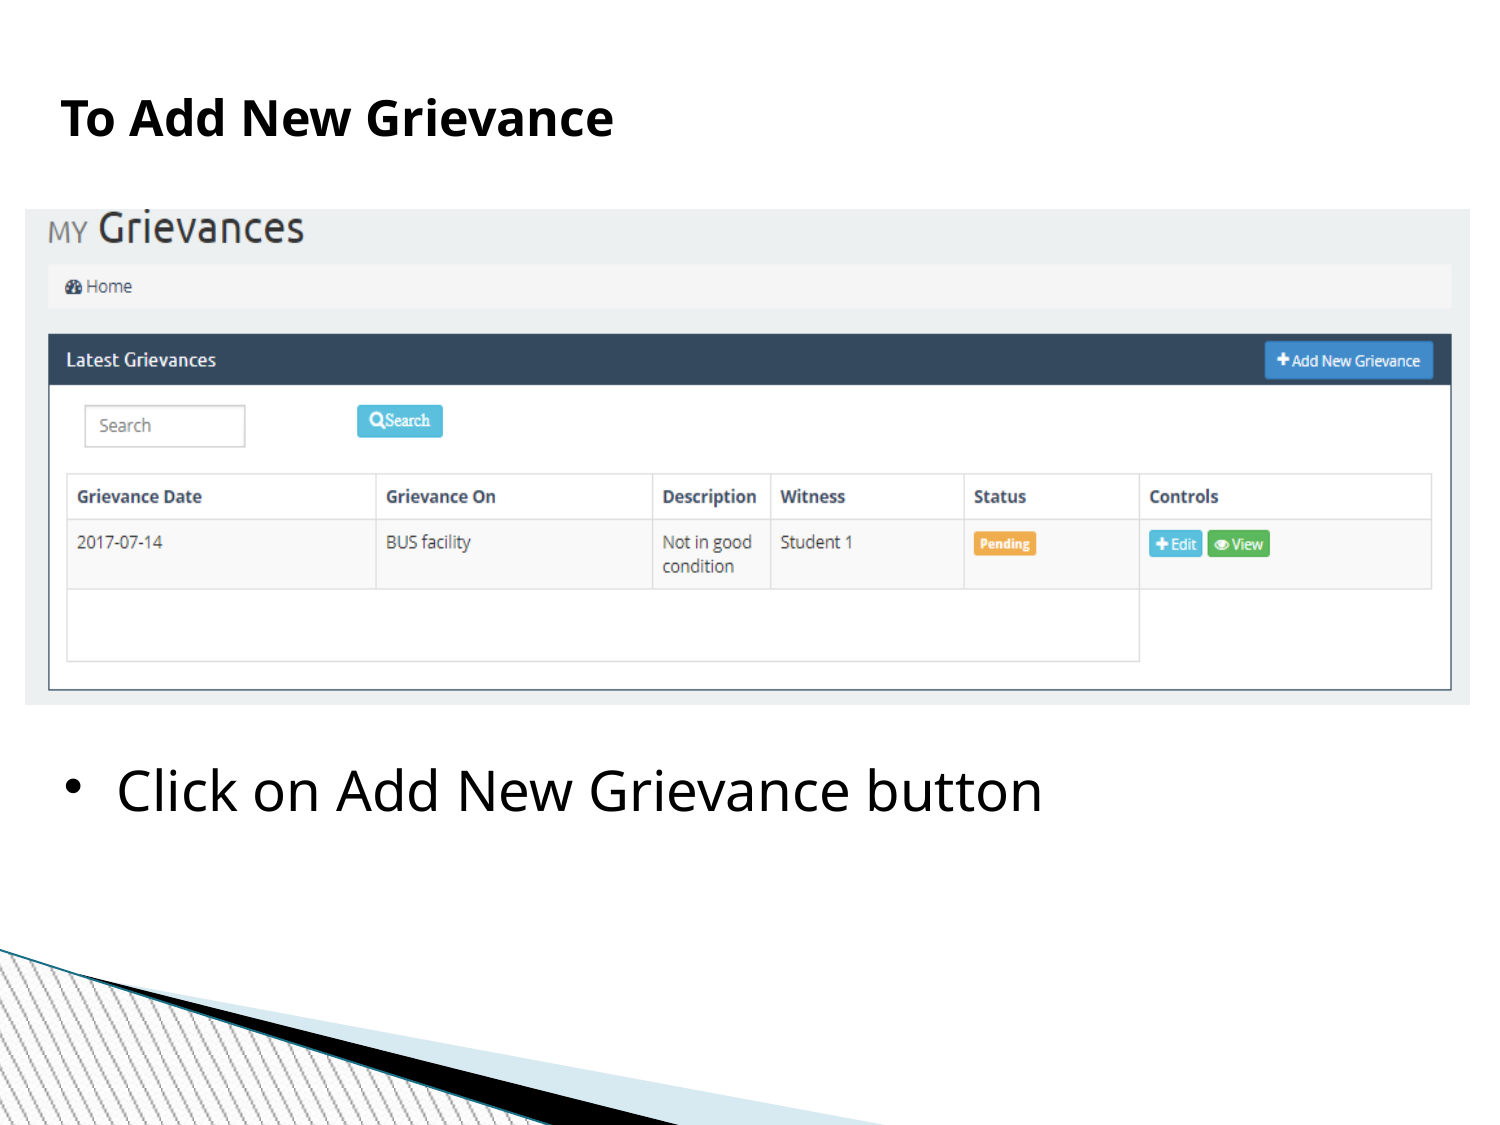

# To Add New Grievance
Click on Add New Grievance button